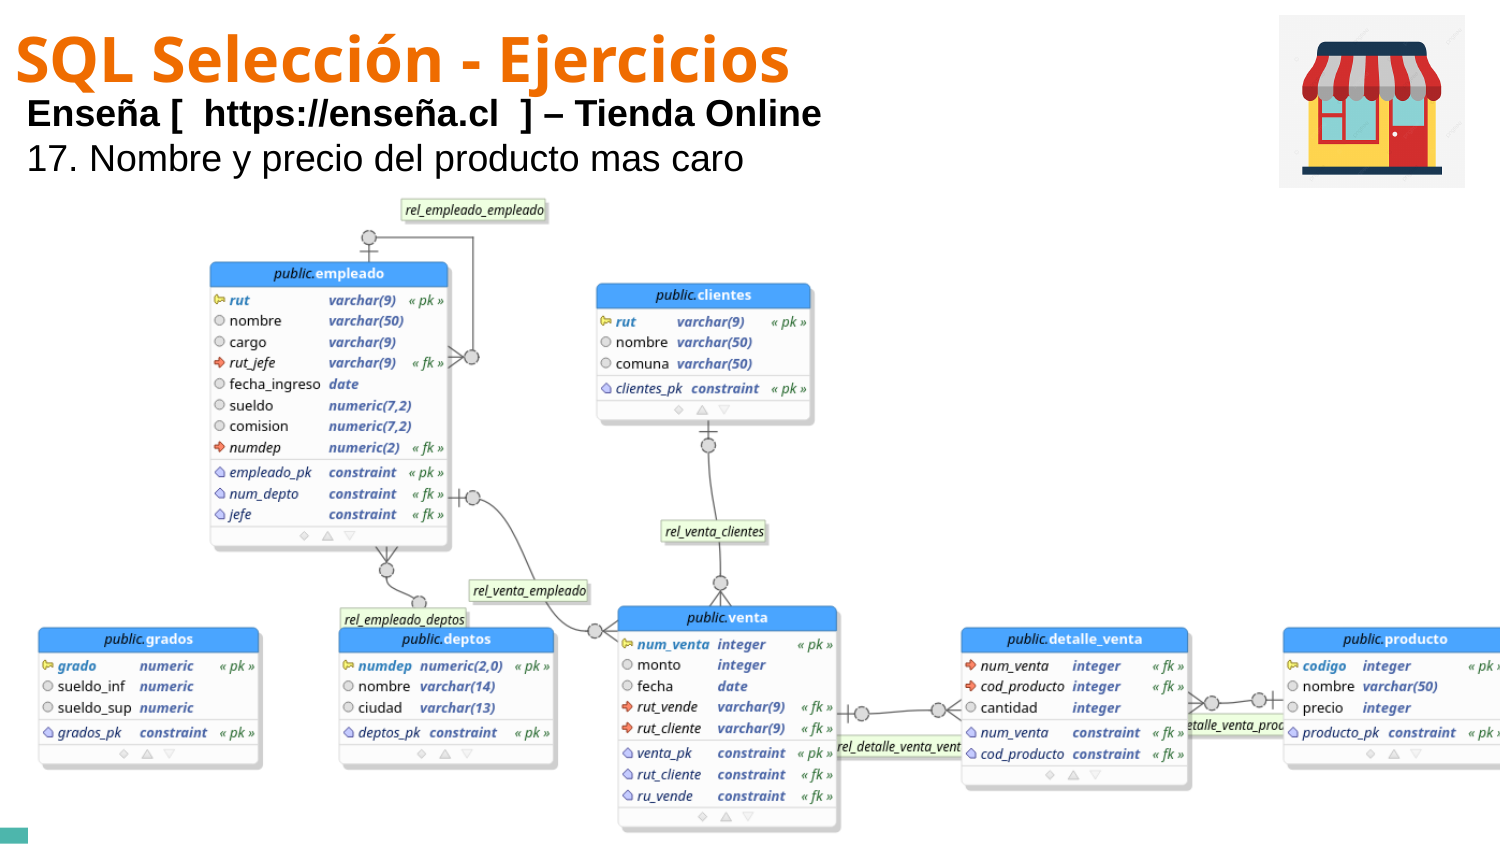

# SQL Selección - Ejercicios
Enseña [ https://enseña.cl ] – Tienda Online
17. Nombre y precio del producto mas caro